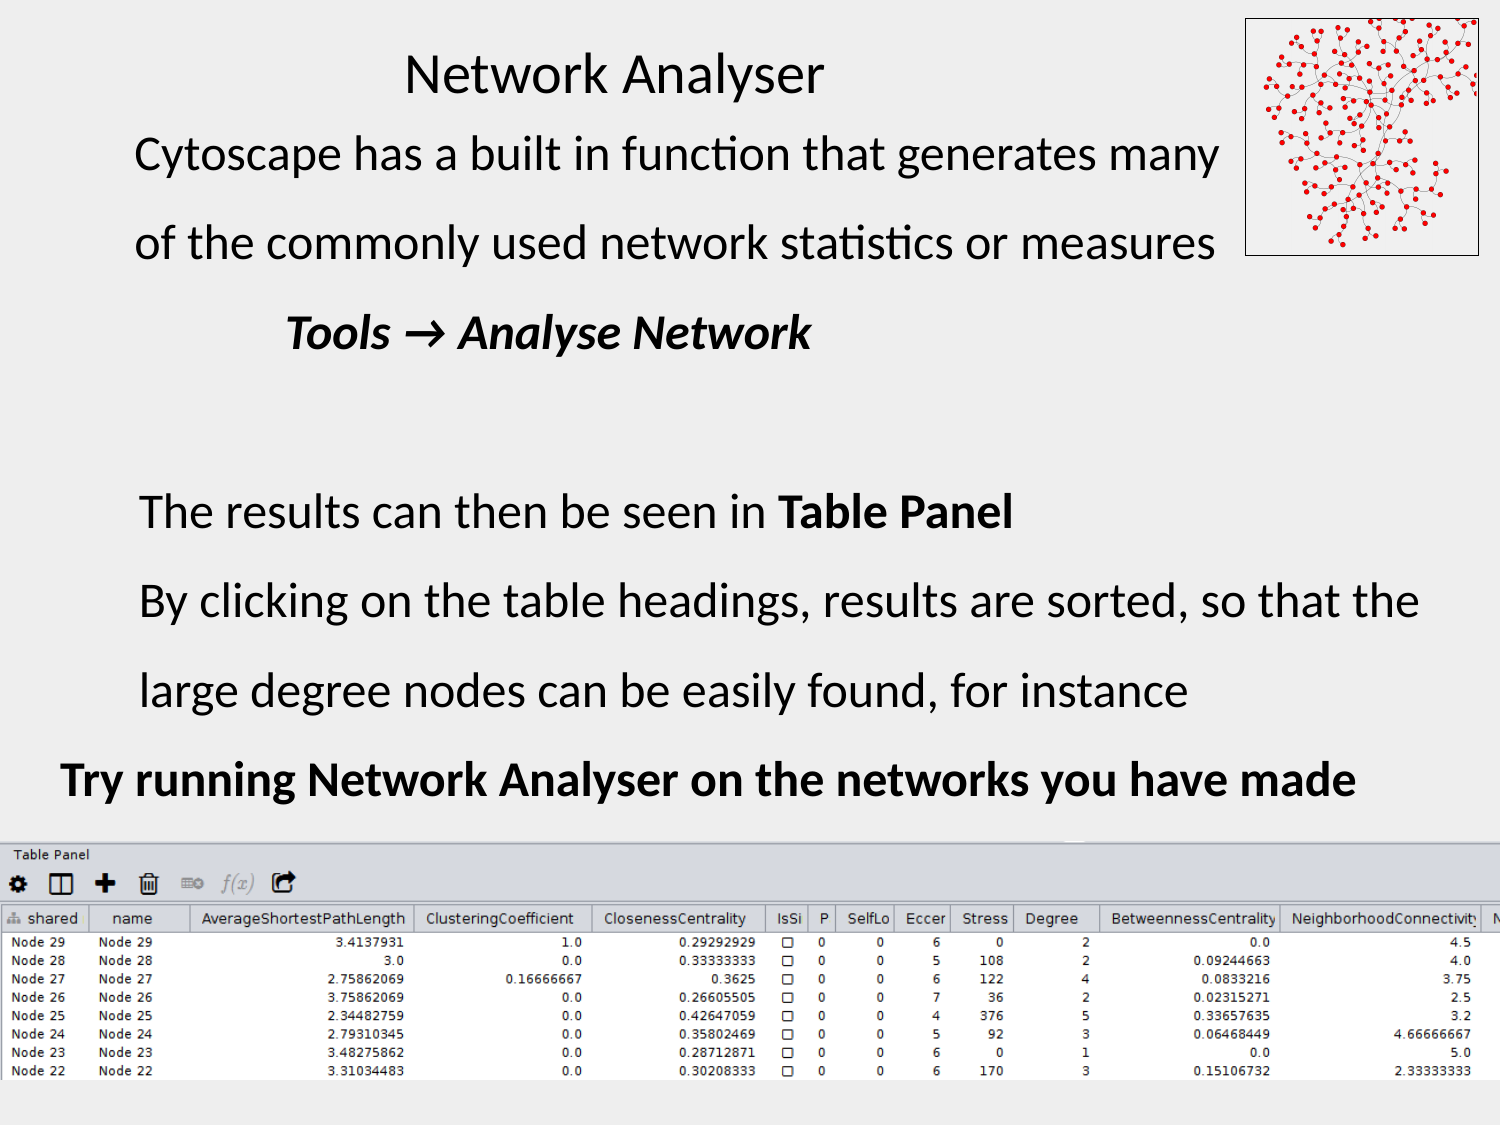

Network Analyser
 Cytoscape has a built in function that generates many
 of the commonly used network statistics or measures
			Tools → Analyse Network
 The results can then be seen in Table Panel
 By clicking on the table headings, results are sorted, so that the
 large degree nodes can be easily found, for instance
Try running Network Analyser on the networks you have made